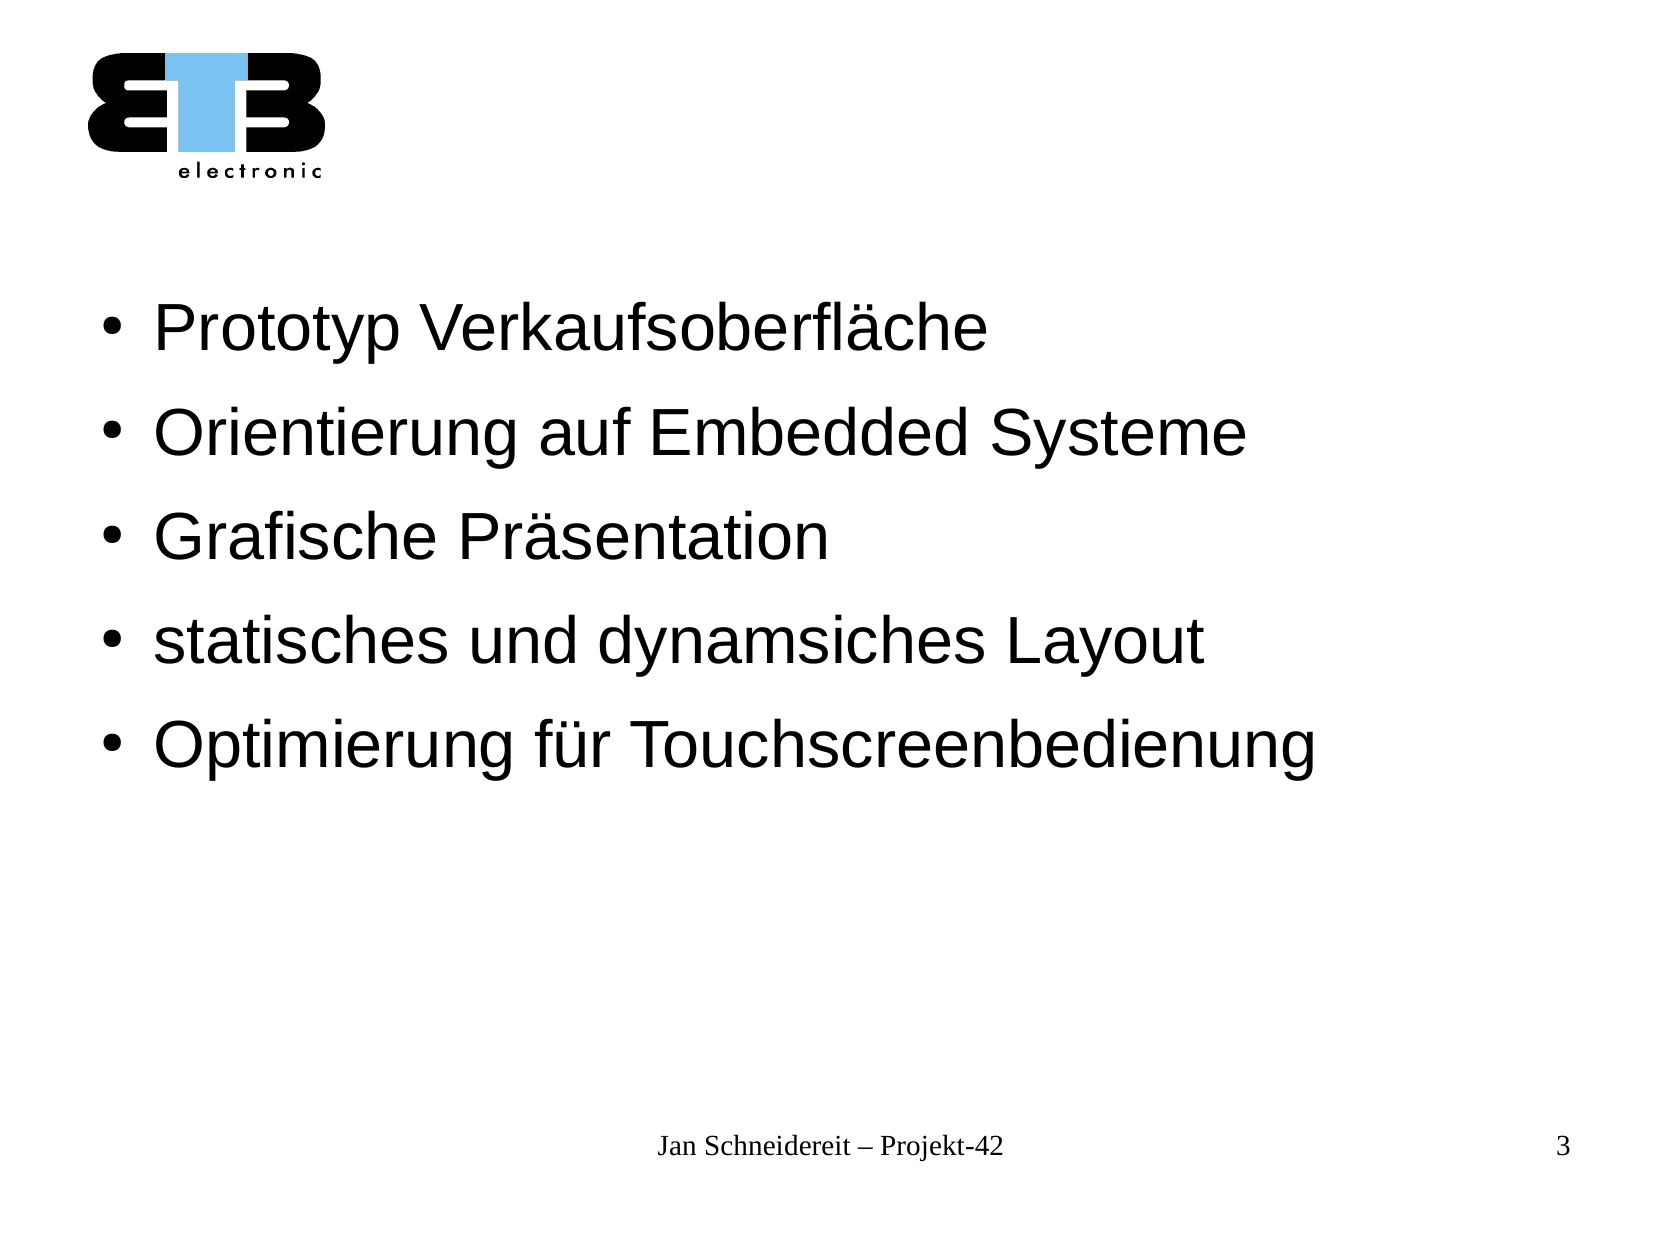

# Prototyp Verkaufsoberfläche
Orientierung auf Embedded Systeme
Grafische Präsentation
statisches und dynamsiches Layout
Optimierung für Touchscreenbedienung
3